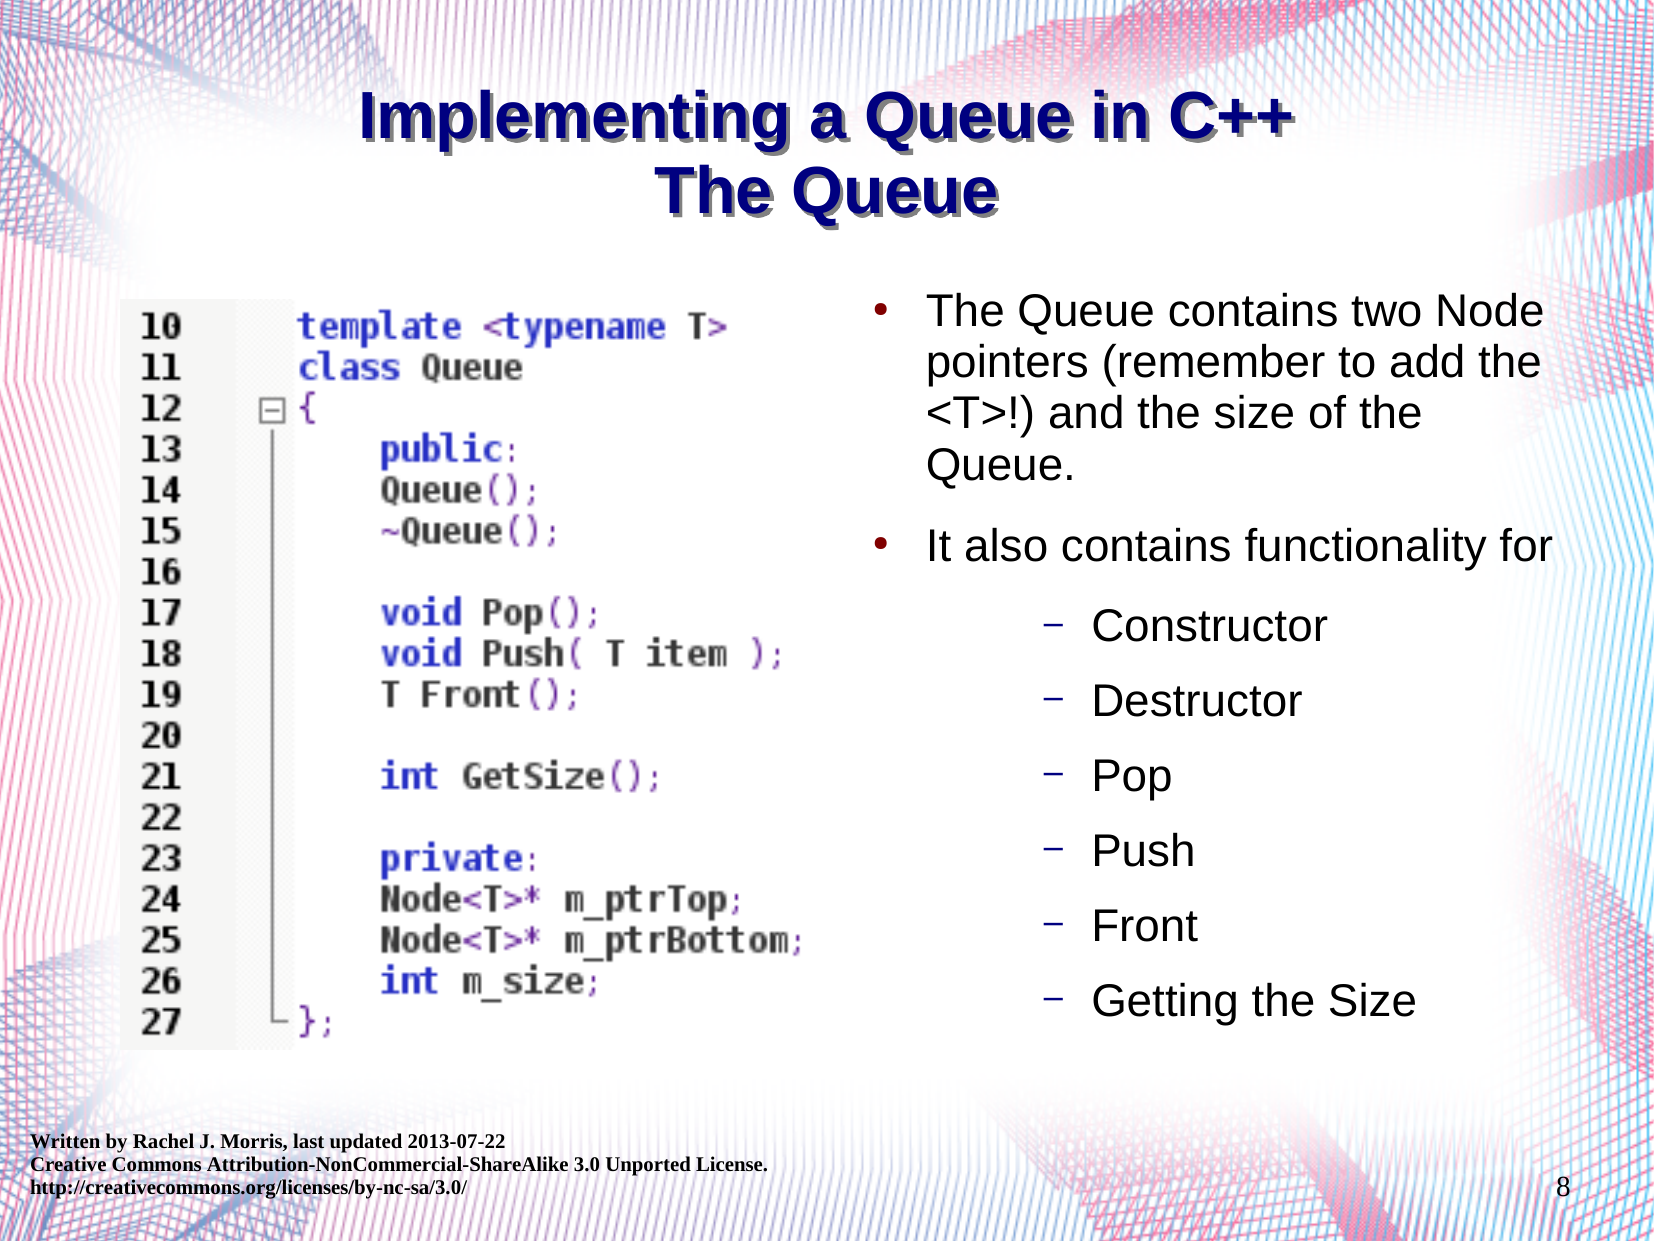

# Implementing a Queue in C++ The Queue
The Queue contains two Node pointers (remember to add the <T>!) and the size of the Queue.
It also contains functionality for
Constructor
Destructor
Pop
Push
Front
Getting the Size
8